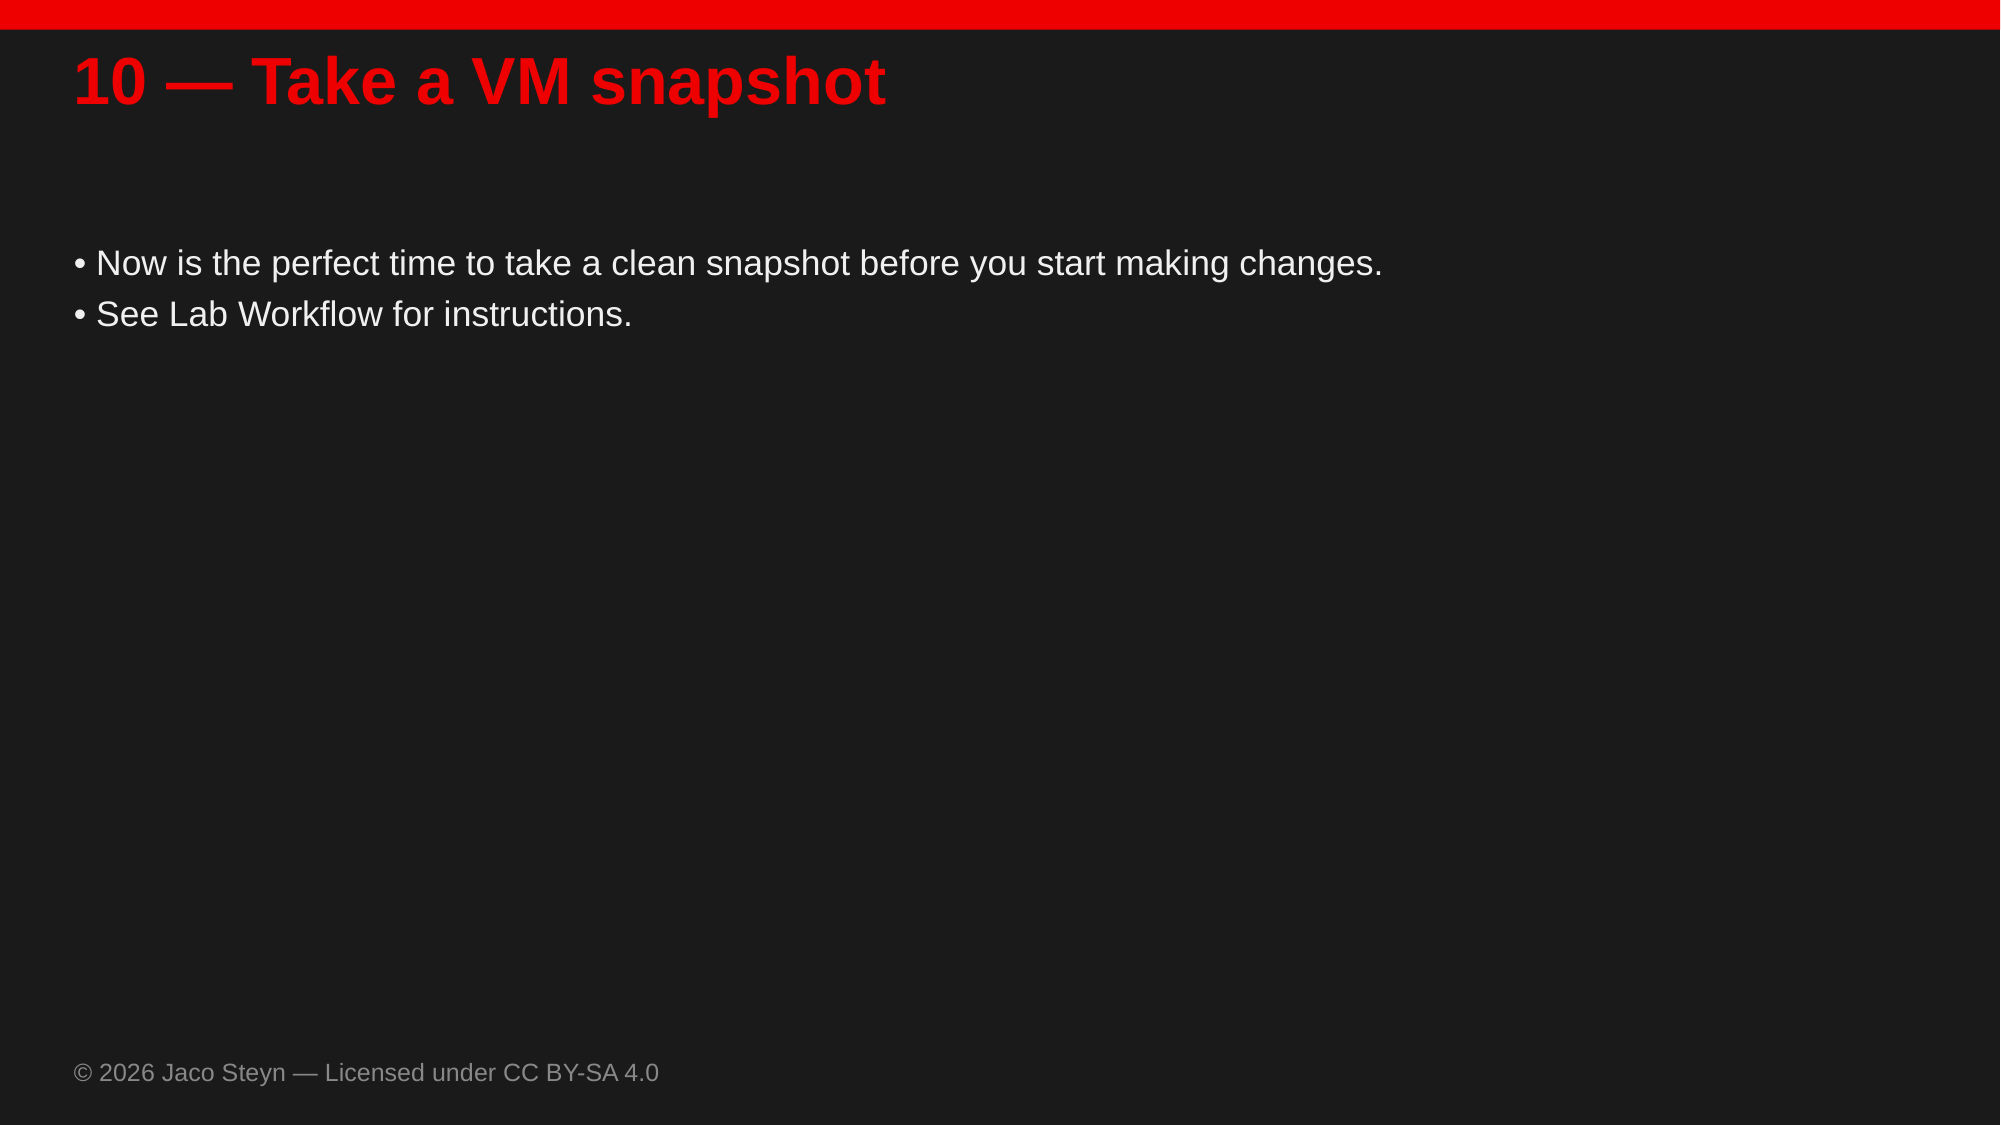

10 — Take a VM snapshot
• Now is the perfect time to take a clean snapshot before you start making changes.
• See Lab Workflow for instructions.
© 2026 Jaco Steyn — Licensed under CC BY-SA 4.0